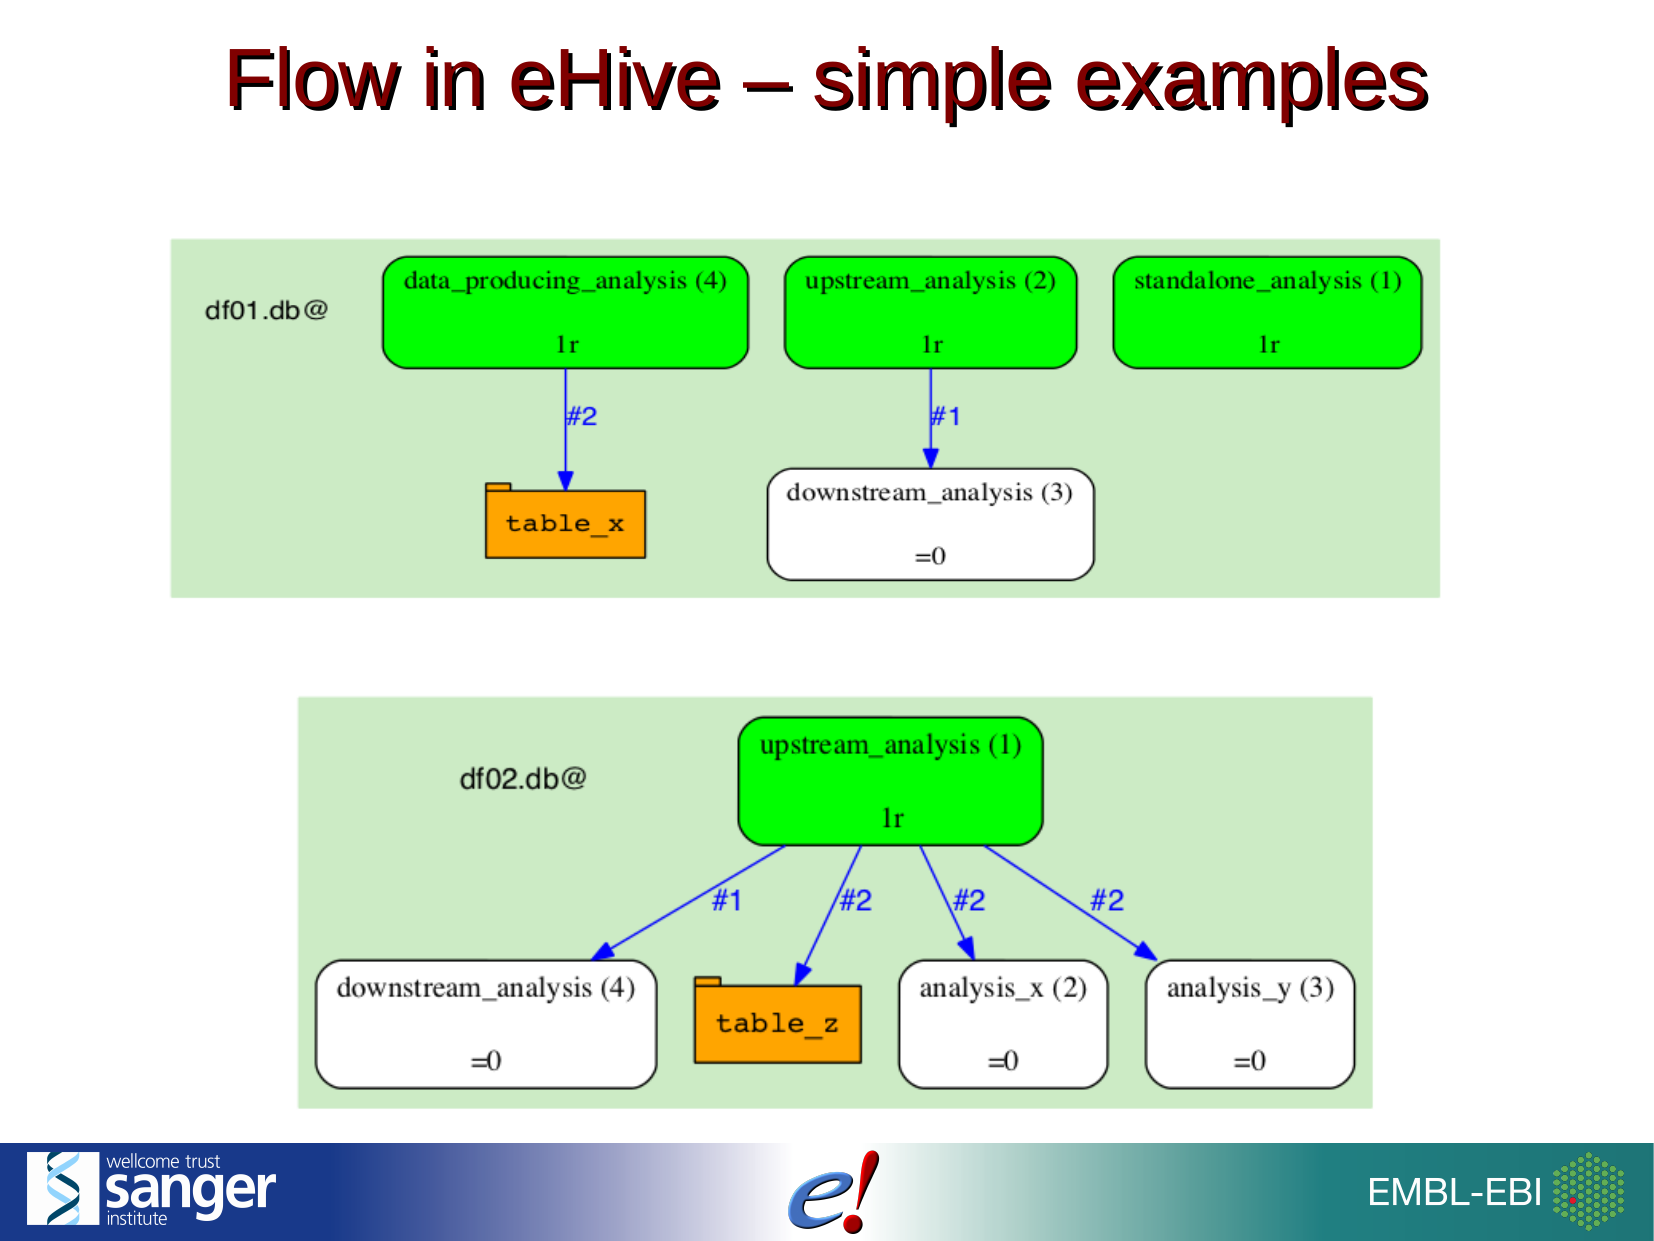

# Flow in eHive – simple examples